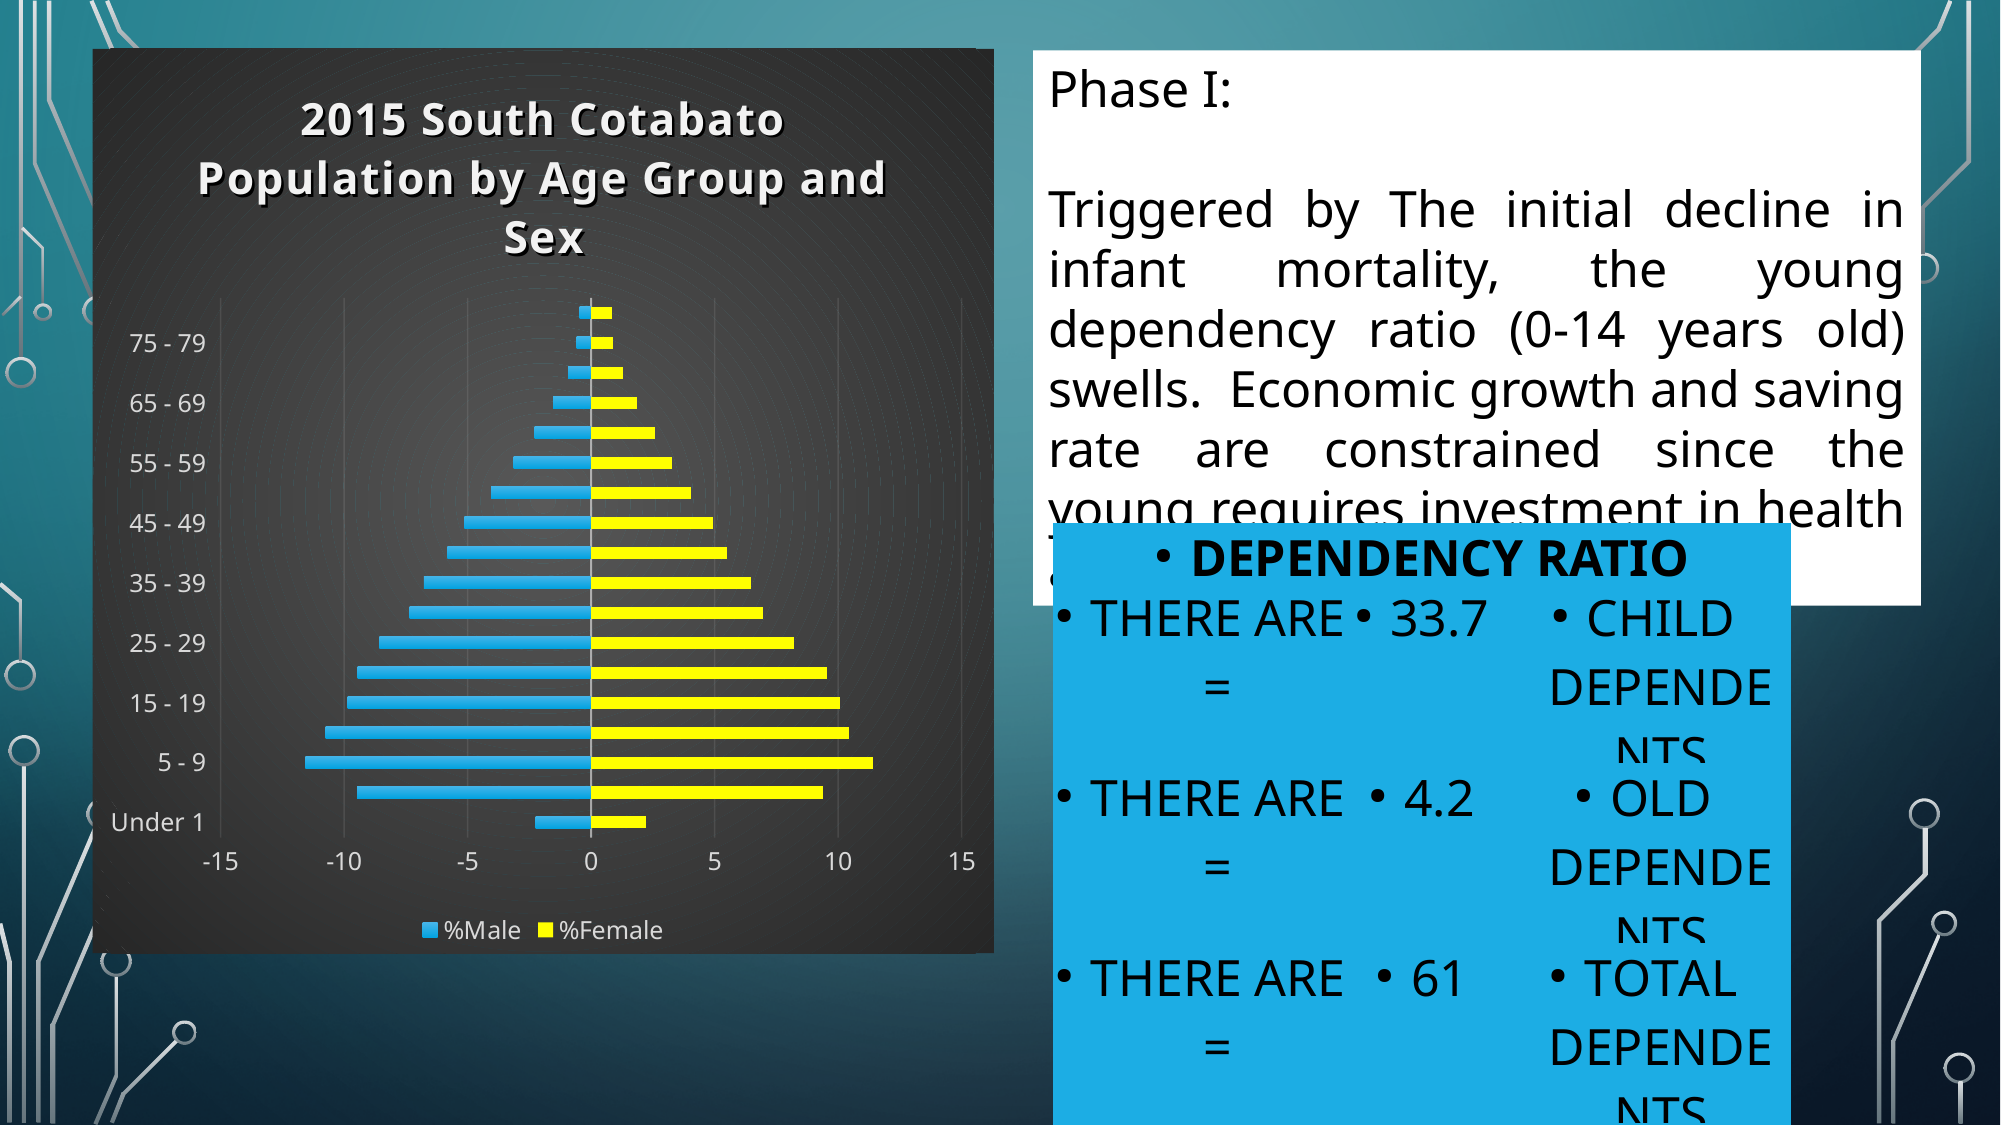

### Chart: 2015 South Cotabato Population by Age Group and Sex
| Category | %Male | %Female |
|---|---|---|
| Under 1 | -2.24207687120701 | 2.22808796828019 |
| 1 - 4 | -9.47339894329831 | 9.38698476025442 |
| 5 - 9 | -11.569304437635 | 11.4019356961991 |
| 10 - 14 | -10.7479706718335 | 10.4298338113245 |
| 15 - 19 | -9.85557841187466 | 10.0769935140968 |
| 20 - 24 | -9.45846172230426 | 9.53944938107424 |
| 25 - 29 | -8.57993973898273 | 8.23308952427009 |
| 30 - 34 | -7.35338050649983 | 6.97576014024059 |
| 35 - 39 | -6.77531005403006 | 6.46911192156915 |
| 40 - 44 | -5.82103502138157 | 5.51111469324611 |
| 45 - 49 | -5.13285591129851 | 4.93327154150463 |
| 50 - 54 | -4.04649316728834 | 4.05743953468066 |
| 55 - 59 | -3.13596285326528 | 3.28325060840324 |
| 60 - 64 | -2.28816886741723 | 2.6044360264272 |
| 65 - 69 | -1.53554631818841 | 1.85397874450646 |
| 70 - 74 | -0.931869201157421 | 1.29068801619125 |
| 75 - 79 | -0.587886340551568 | 0.883891810567746 |
| 80 years and over | -0.464760961786321 | 0.840682307163598 |Phase I:
Triggered by The initial decline in infant mortality, the young dependency ratio (0-14 years old) swells. Economic growth and saving rate are constrained since the young requires investment in health and education.
| DEPENDENCY RATIO | | |
| --- | --- | --- |
| THERE ARE = | 33.7 | CHILD DEPENDENTS |
| THERE ARE = | 4.2 | OLD DEPENDENTS |
| THERE ARE = | 61 | TOTAL DEPENDENTS |
| TOTAL WORKING AGE GROUP | 62.1% | Aged 15-64 |